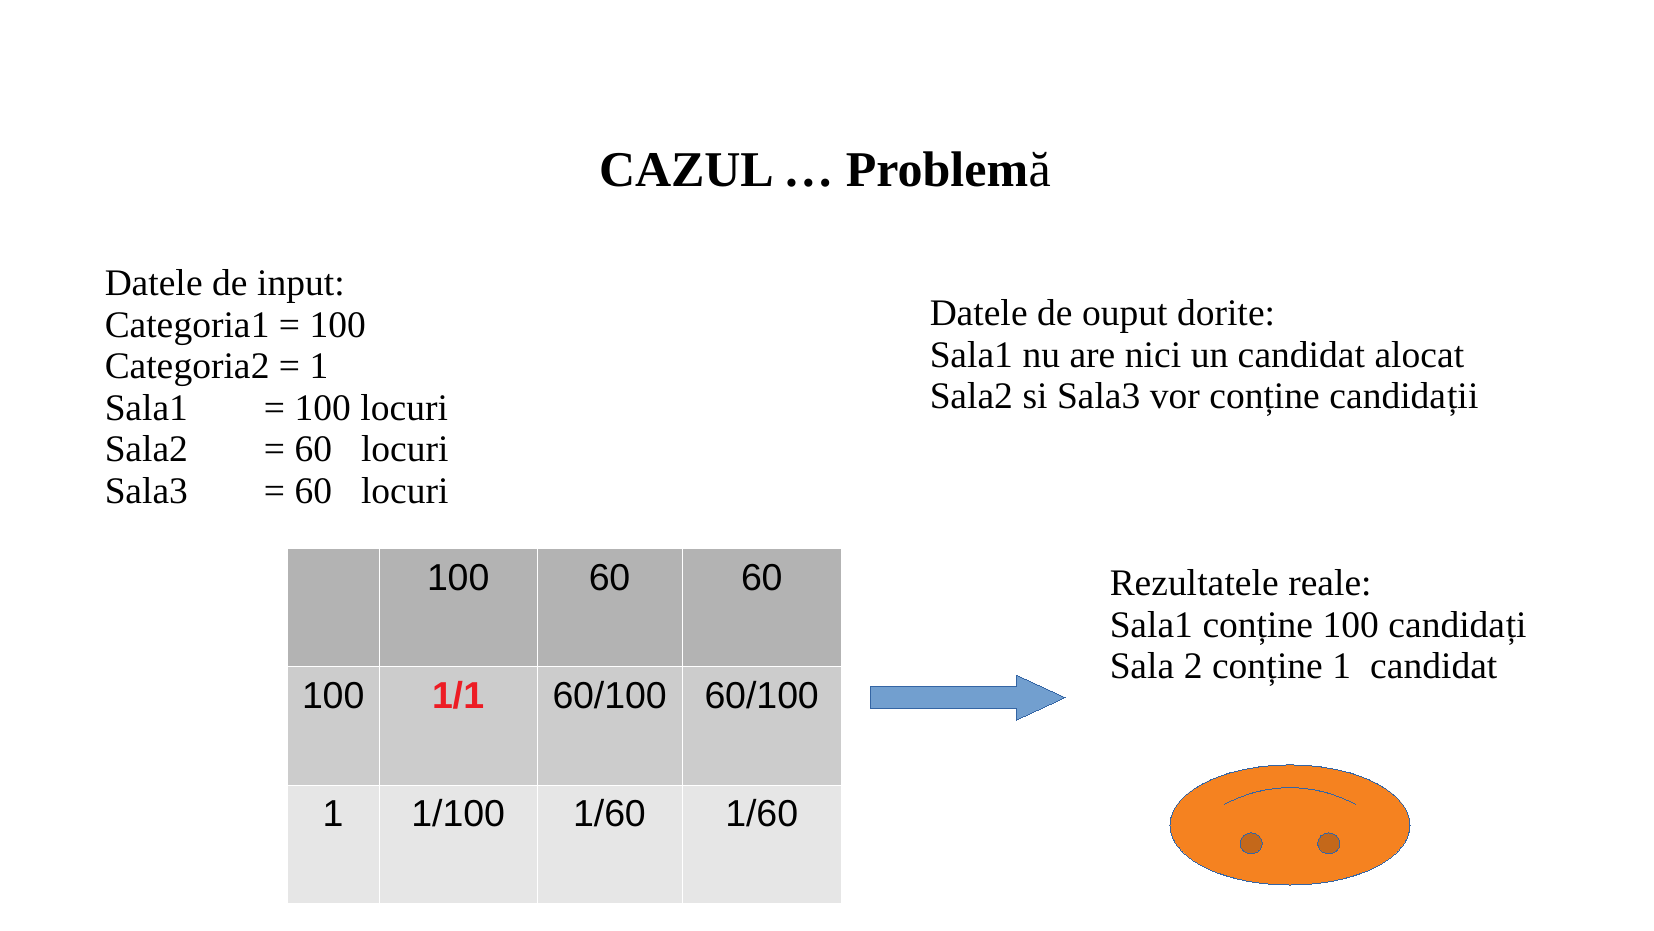

CAZUL … Problemă
Datele de input:
Categoria1 = 100
Categoria2 = 1
Sala1 = 100 locuri
Sala2 = 60 locuri
Sala3 = 60 locuri
Datele de ouput dorite:
Sala1 nu are nici un candidat alocat
Sala2 si Sala3 vor conține candidații
| | 100 | 60 | 60 |
| --- | --- | --- | --- |
| 100 | 1/1 | 60/100 | 60/100 |
| 1 | 1/100 | 1/60 | 1/60 |
Rezultatele reale:
Sala1 conține 100 candidați
Sala 2 conține 1 candidat